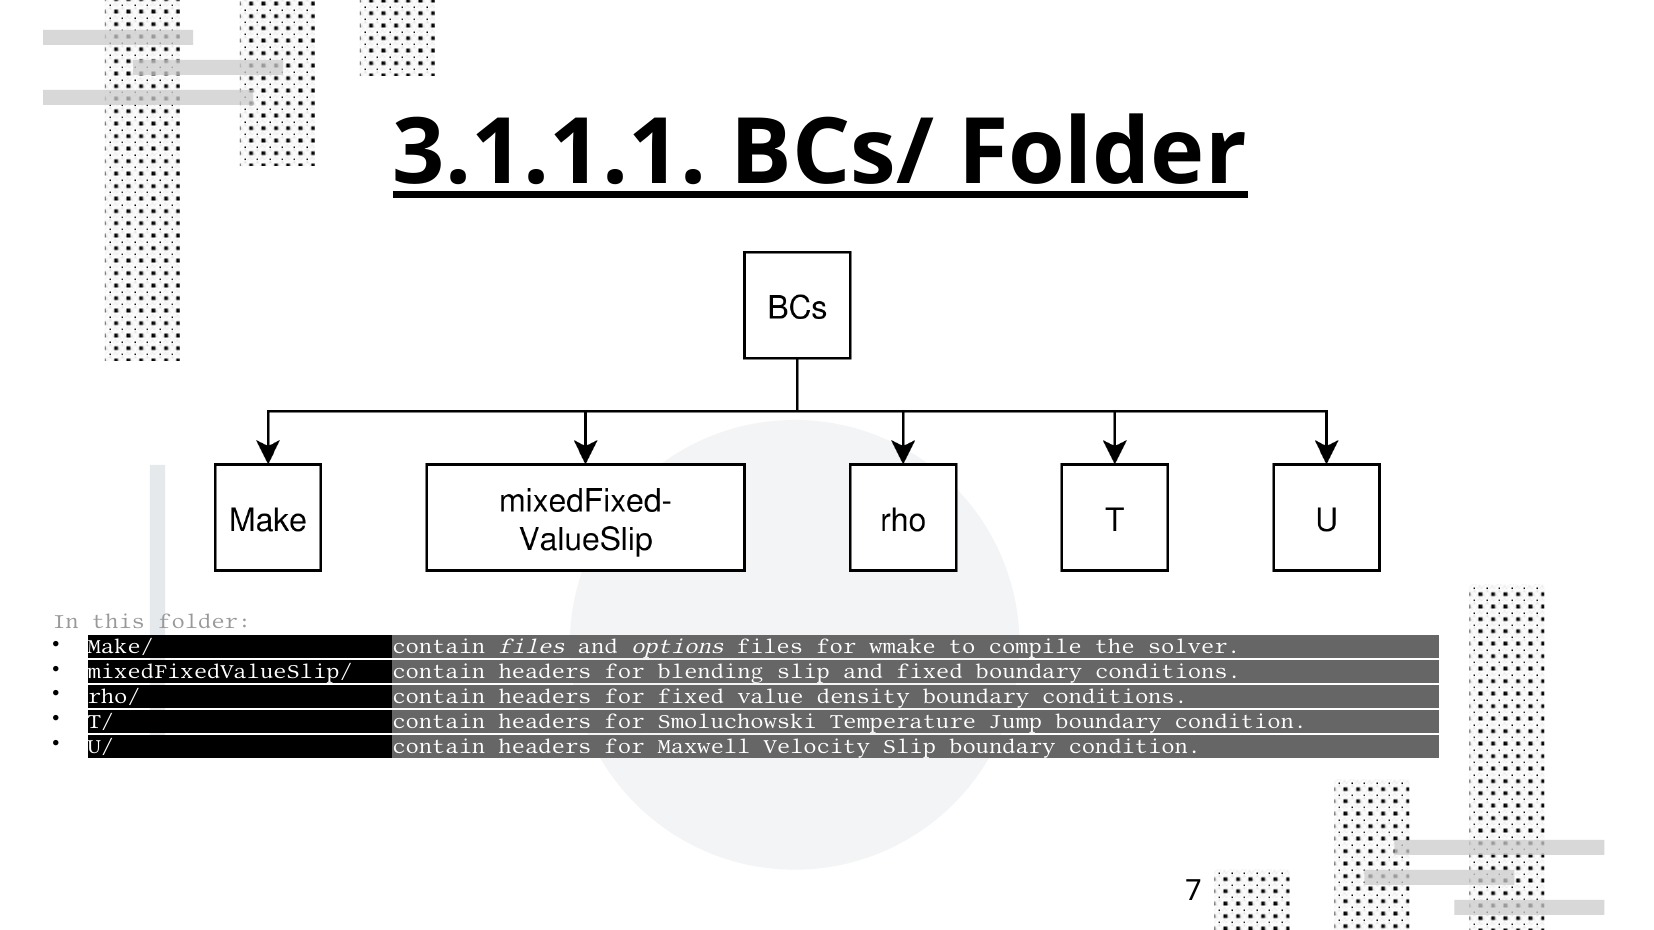

# 3.1.1.1. BCs/ Folder
In this folder:
Make/ contain files and options files for wmake to compile the solver.
mixedFixedValueSlip/ contain headers for blending slip and fixed boundary conditions.
rho/ contain headers for fixed value density boundary conditions.
T/ contain headers for Smoluchowski Temperature Jump boundary condition.
U/ contain headers for Maxwell Velocity Slip boundary condition.
7